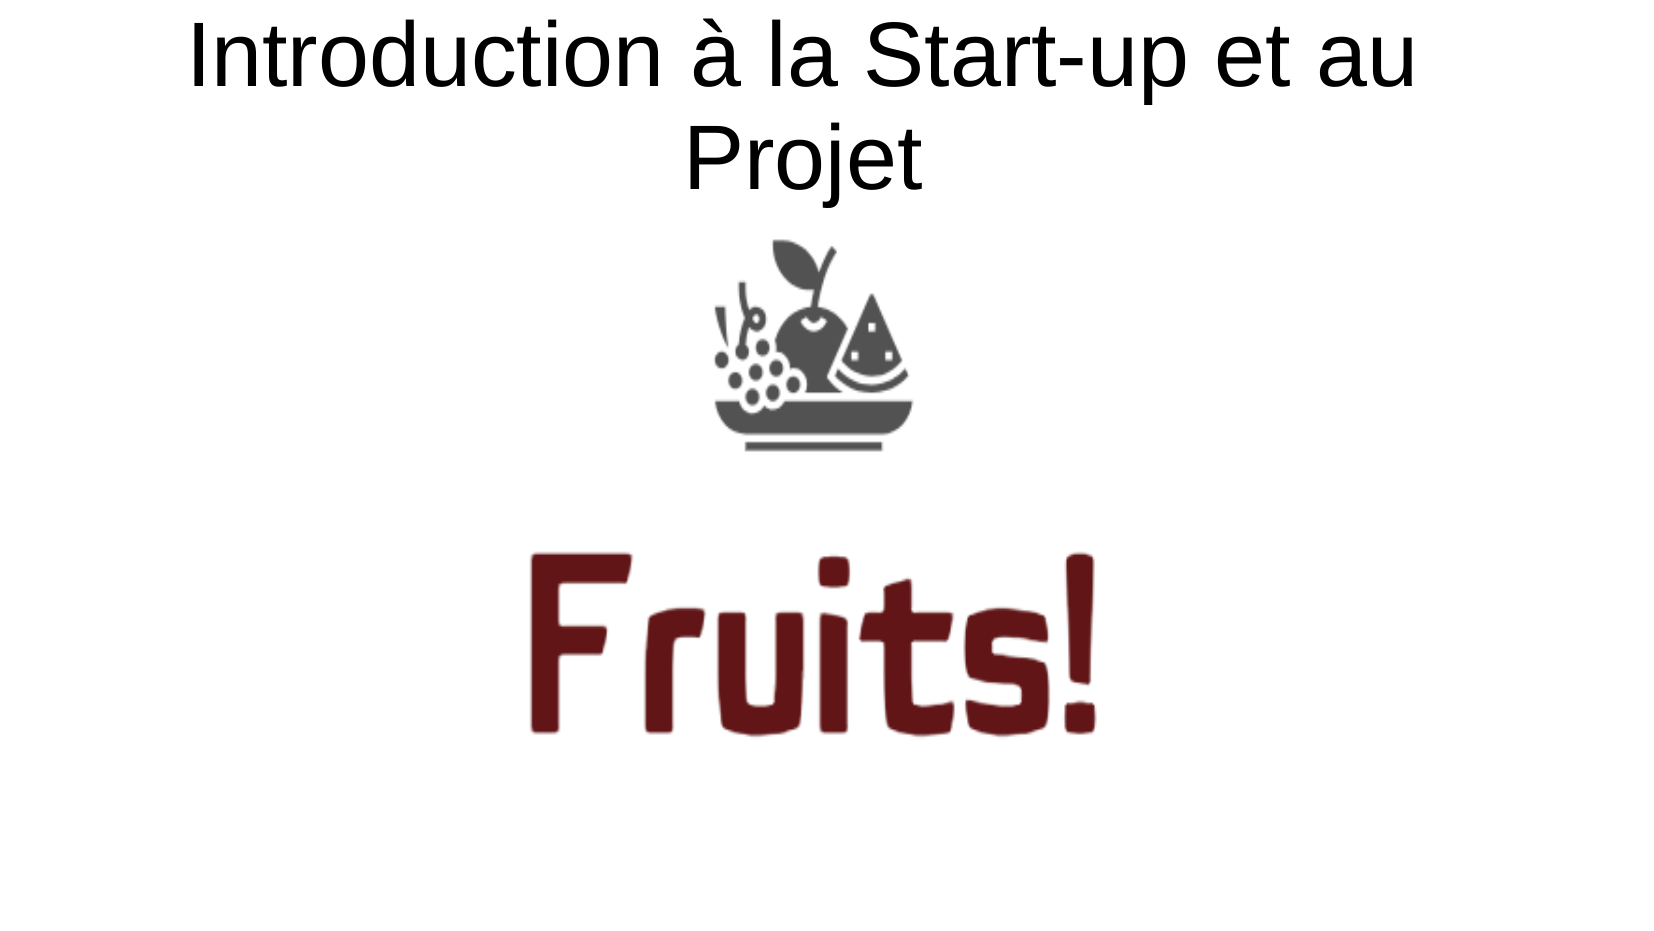

Introduction à la Start-up et au Projet
#